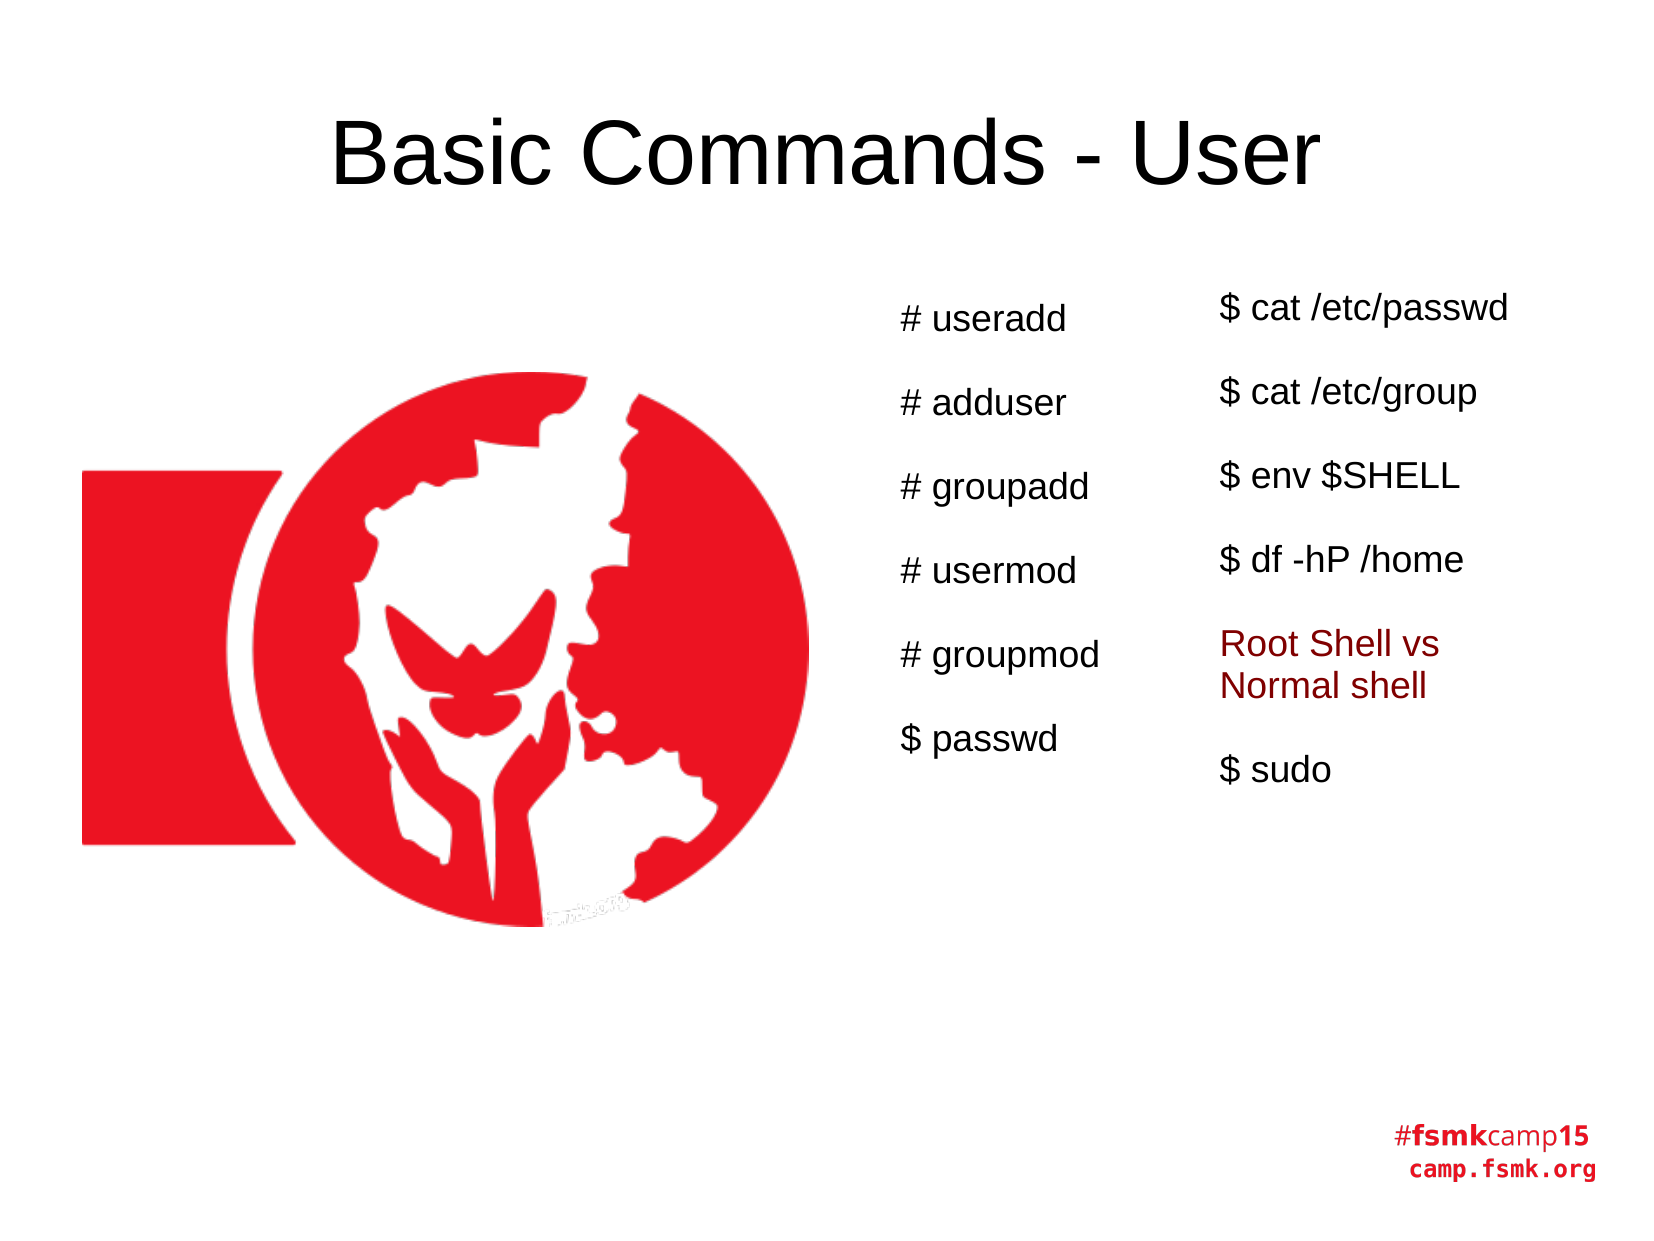

# Basic Commands - User
$ cat /etc/passwd
$ cat /etc/group
$ env $SHELL
$ df -hP /home
Root Shell vs Normal shell
$ sudo
# useradd
# adduser
# groupadd
# usermod
# groupmod
$ passwd